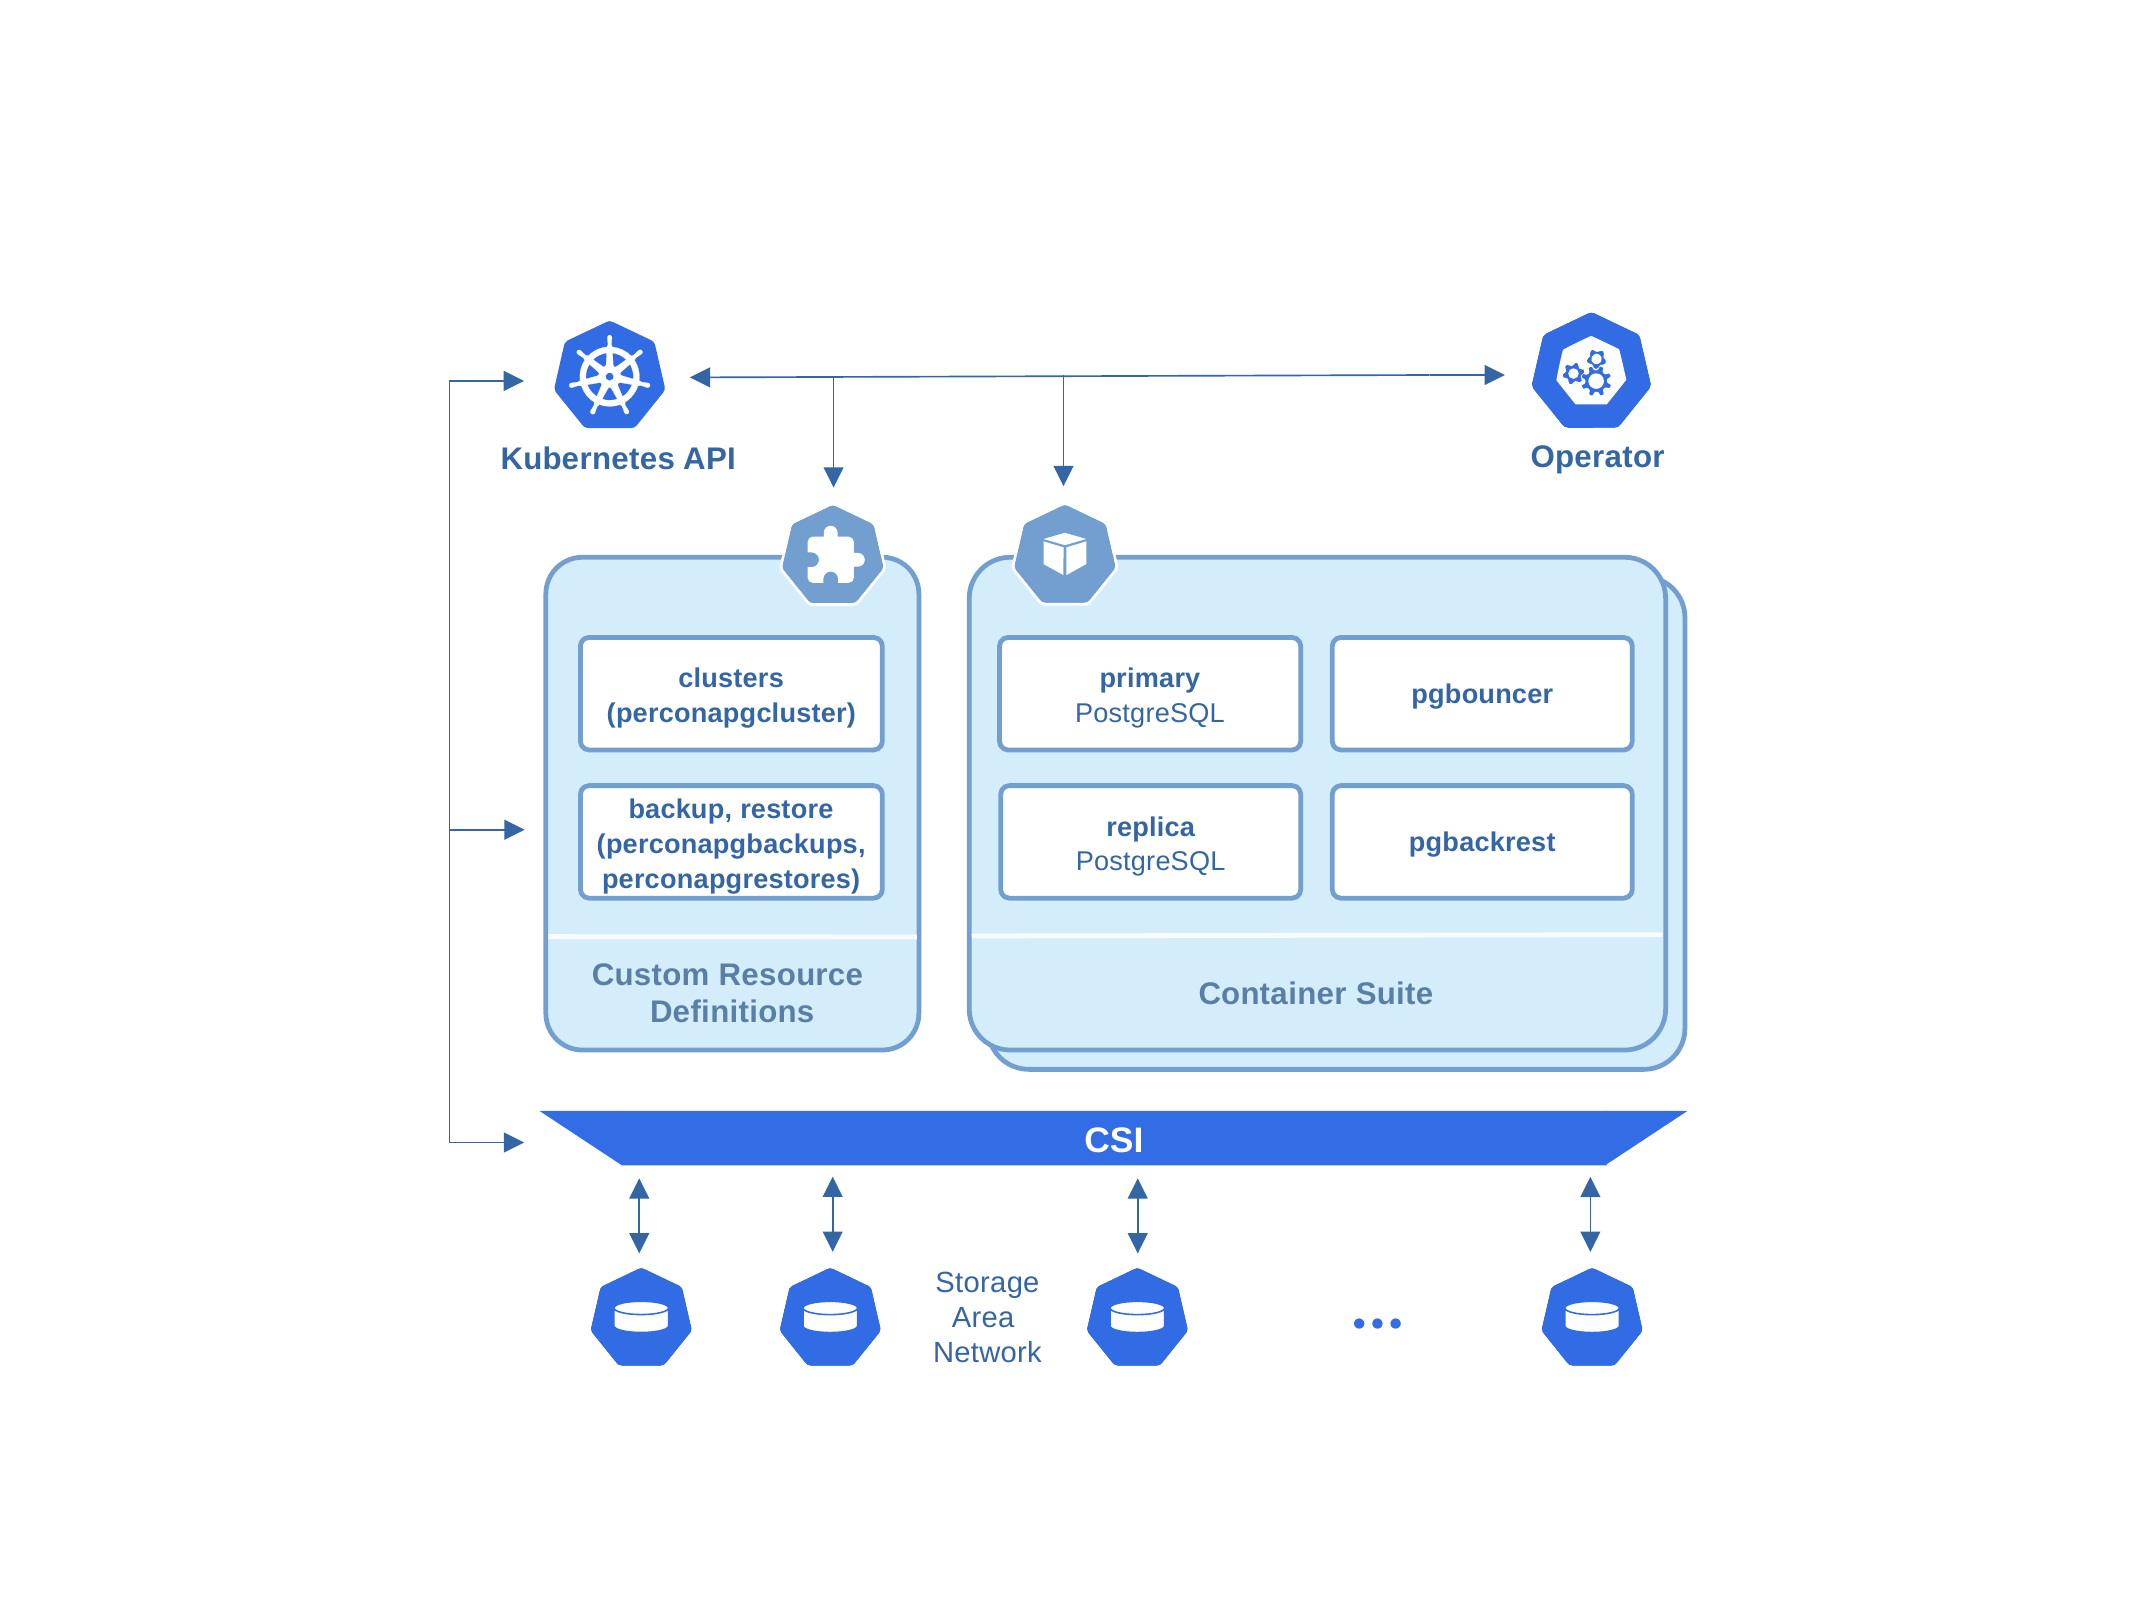

Operator
Kubernetes API
clusters
(perconapgcluster)
primary
PostgreSQL
pgbouncer
DB Pod N
backup, restore
(perconapgbackups,
perconapgrestores)
replica
PostgreSQL
pgbackrest
Custom Resource
Definitions
Container Suite
CSI
Storage
Area
Network